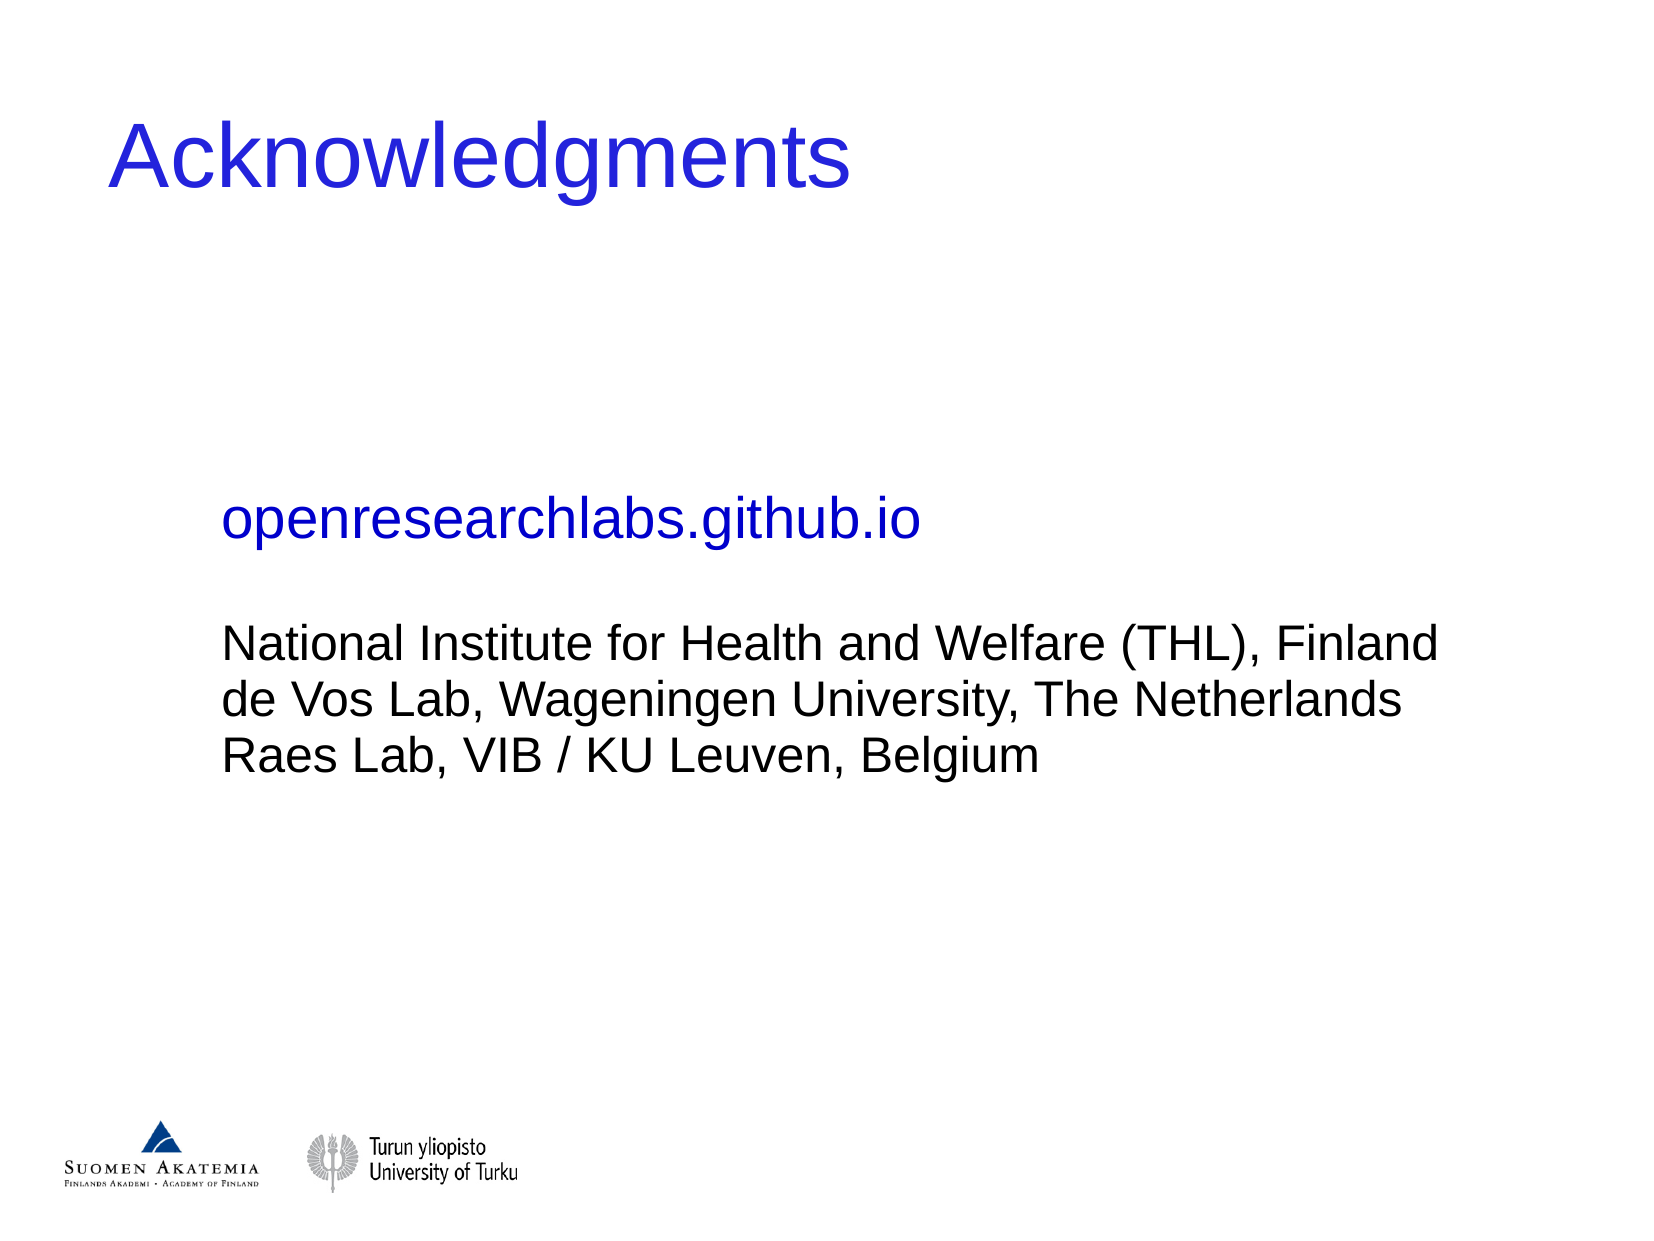

# Acknowledgments
openresearchlabs.github.io
National Institute for Health and Welfare (THL), Finland
de Vos Lab, Wageningen University, The Netherlands
Raes Lab, VIB / KU Leuven, Belgium